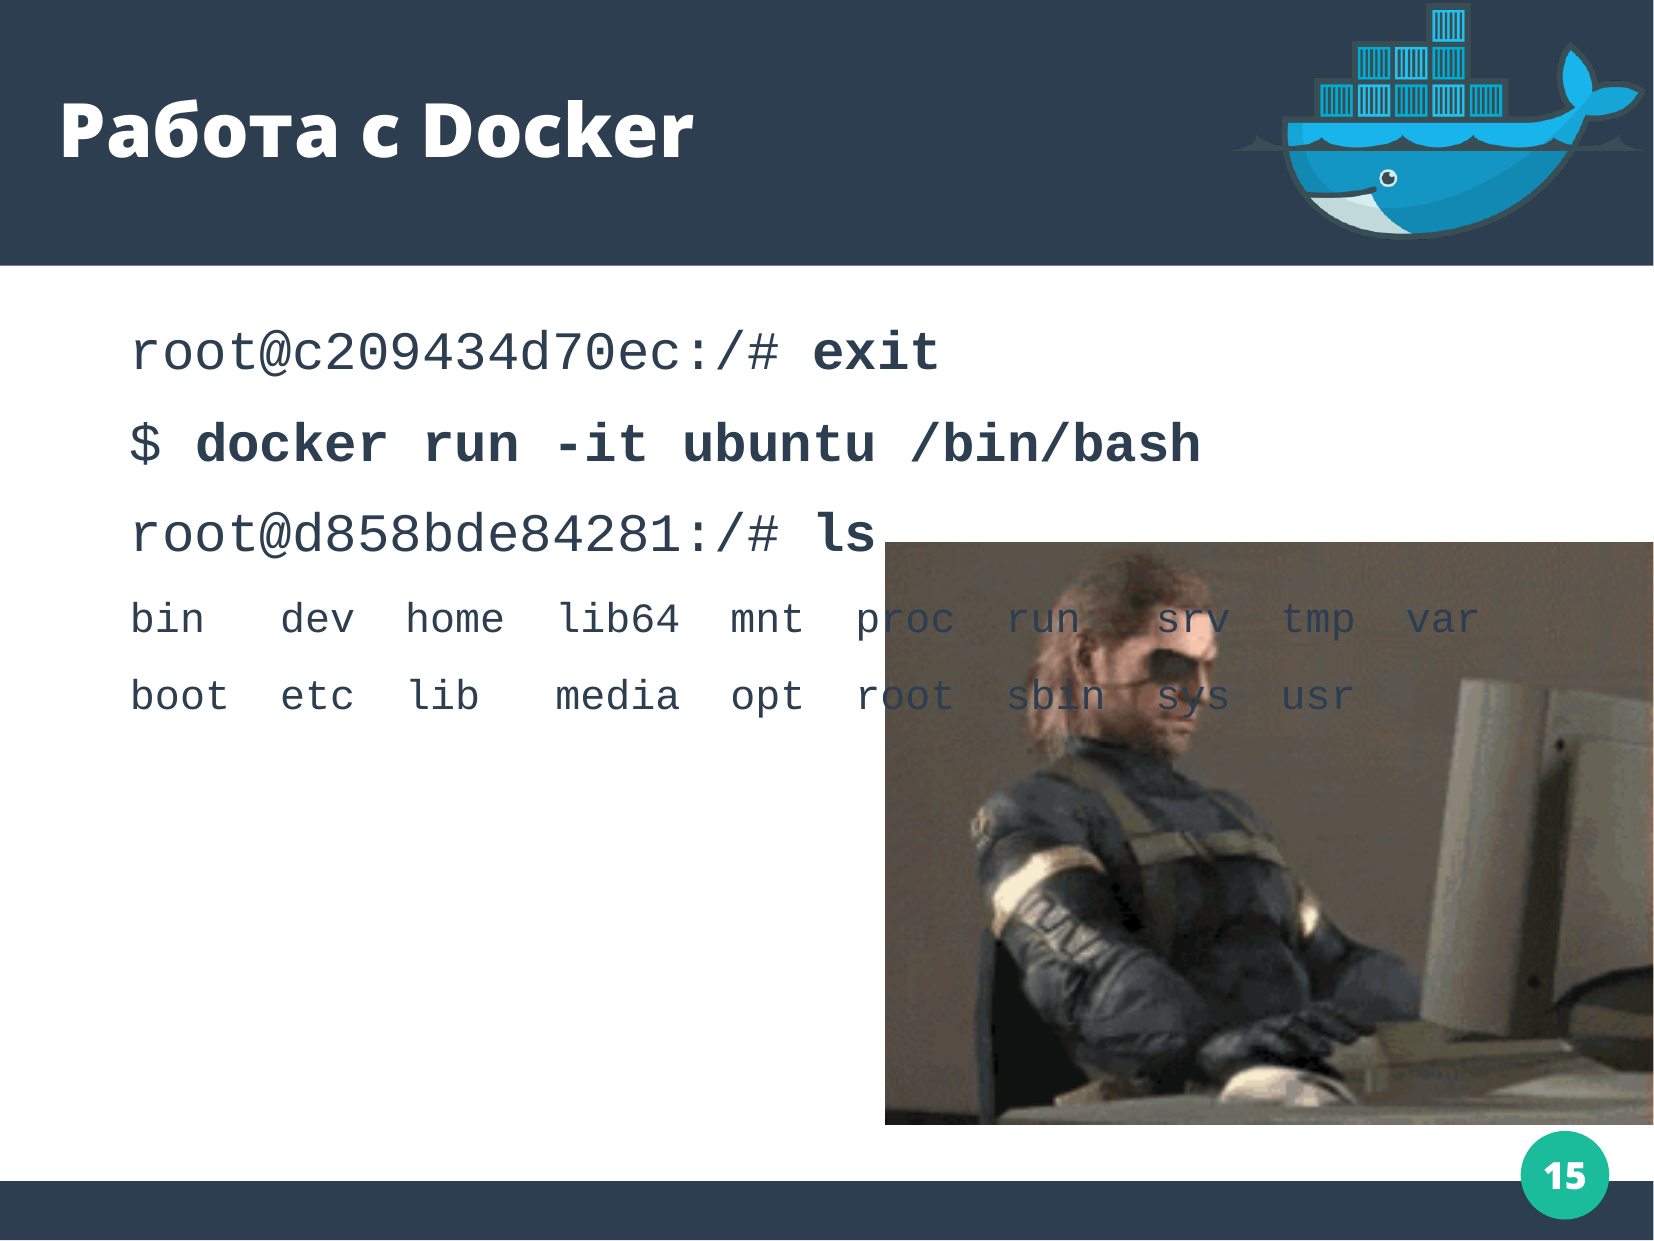

# Работа с Docker
root@c209434d70ec:/# exit
$ docker run -it ubuntu /bin/bash
root@d858bde84281:/# ls
bin dev home lib64 mnt proc run srv tmp var
boot etc lib media opt root sbin sys usr
15